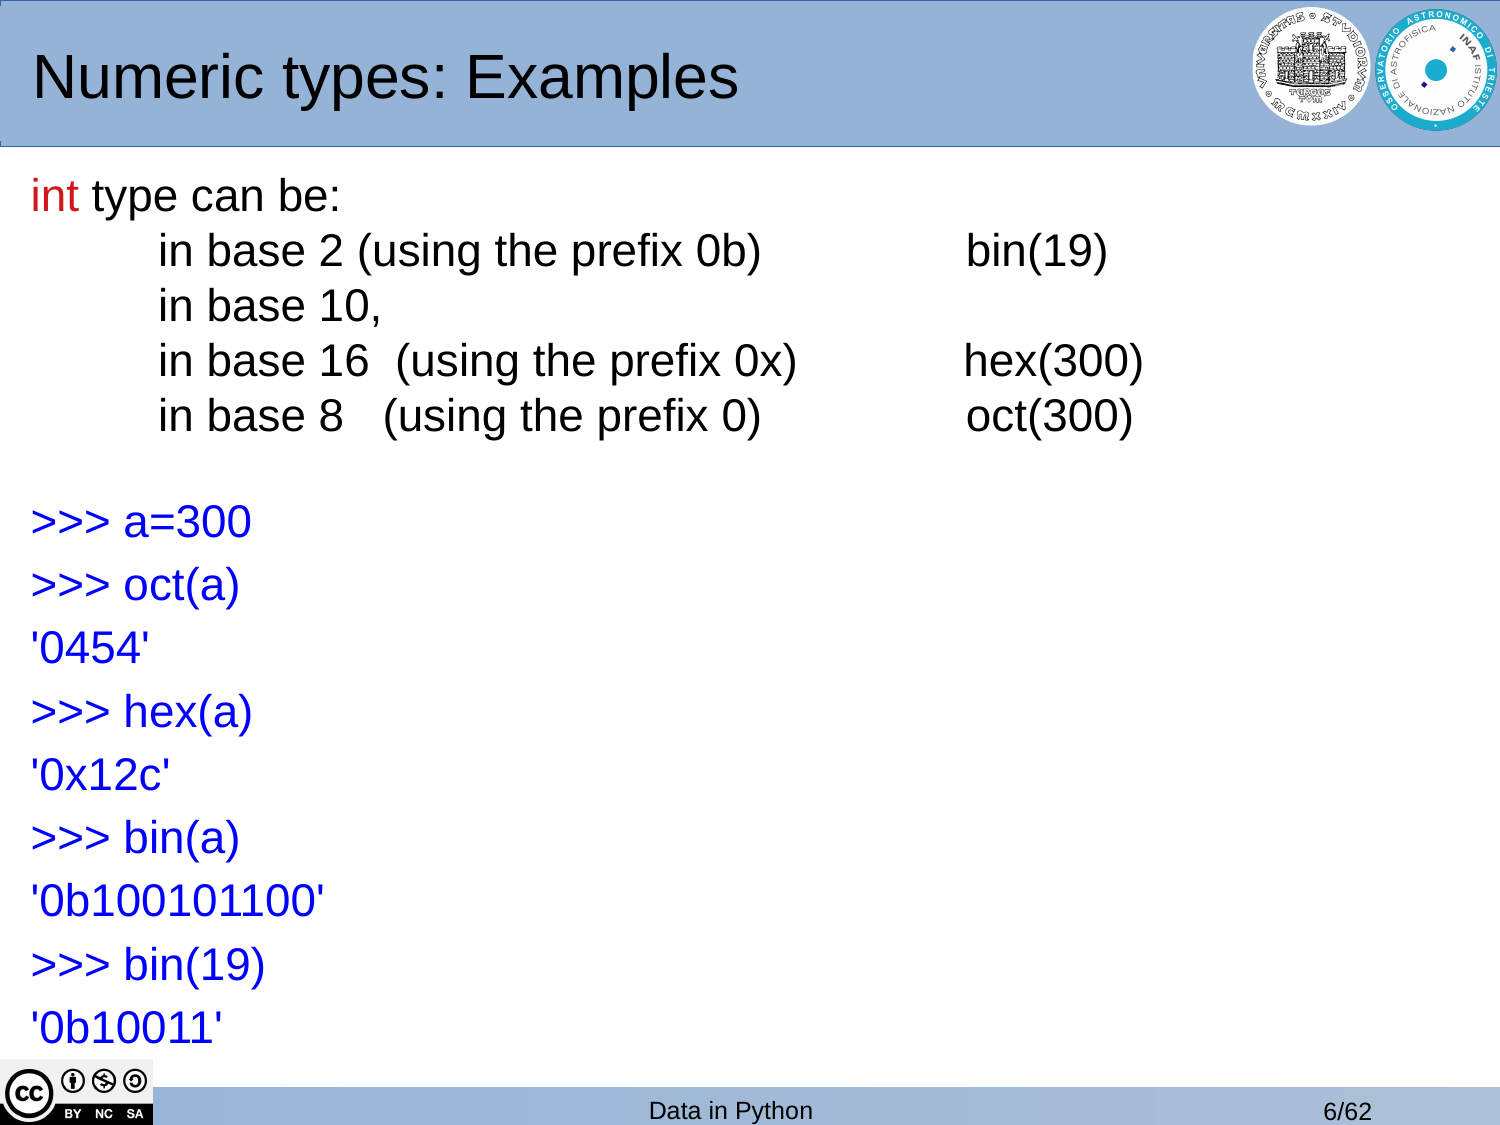

Numeric types: Examples
# int type can be:
 in base 2 (using the prefix 0b) bin(19)
 in base 10,
 in base 16 (using the prefix 0x) hex(300)
 in base 8 (using the prefix 0) oct(300)
>>> a=300
>>> oct(a)
'0454'
>>> hex(a)
'0x12c'
>>> bin(a)
'0b100101100'
>>> bin(19)
'0b10011'